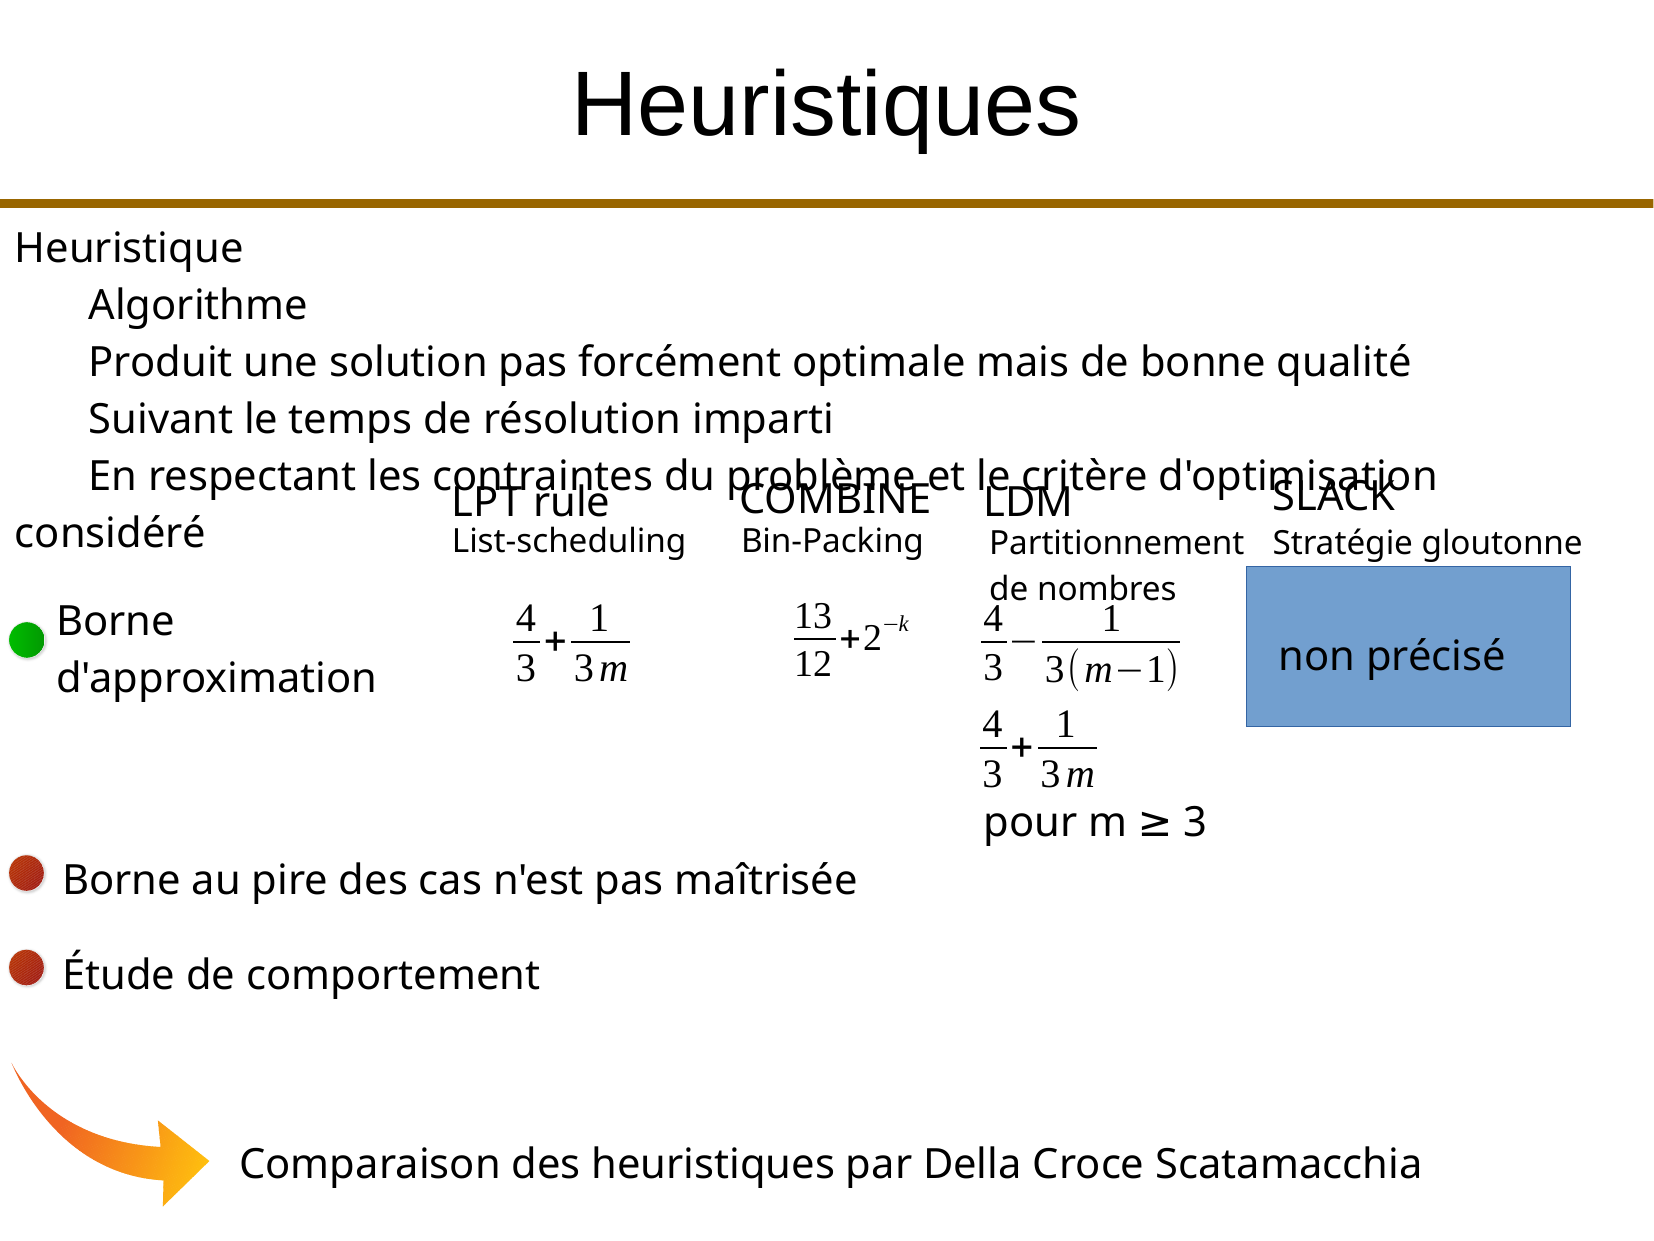

# Heuristiques
Heuristique
	Algorithme
	Produit une solution pas forcément optimale mais de bonne qualité
	Suivant le temps de résolution imparti
	En respectant les contraintes du problème et le critère d'optimisation considéré
SLACK
COMBINE
LPT rule
LDM
List-scheduling
Bin-Packing
Partitionnement
de nombres
Stratégie gloutonne
Borne
d'approximation
non précisé
pour m ≥ 3
Borne au pire des cas n'est pas maîtrisée
Étude de comportement
Comparaison des heuristiques par Della Croce Scatamacchia